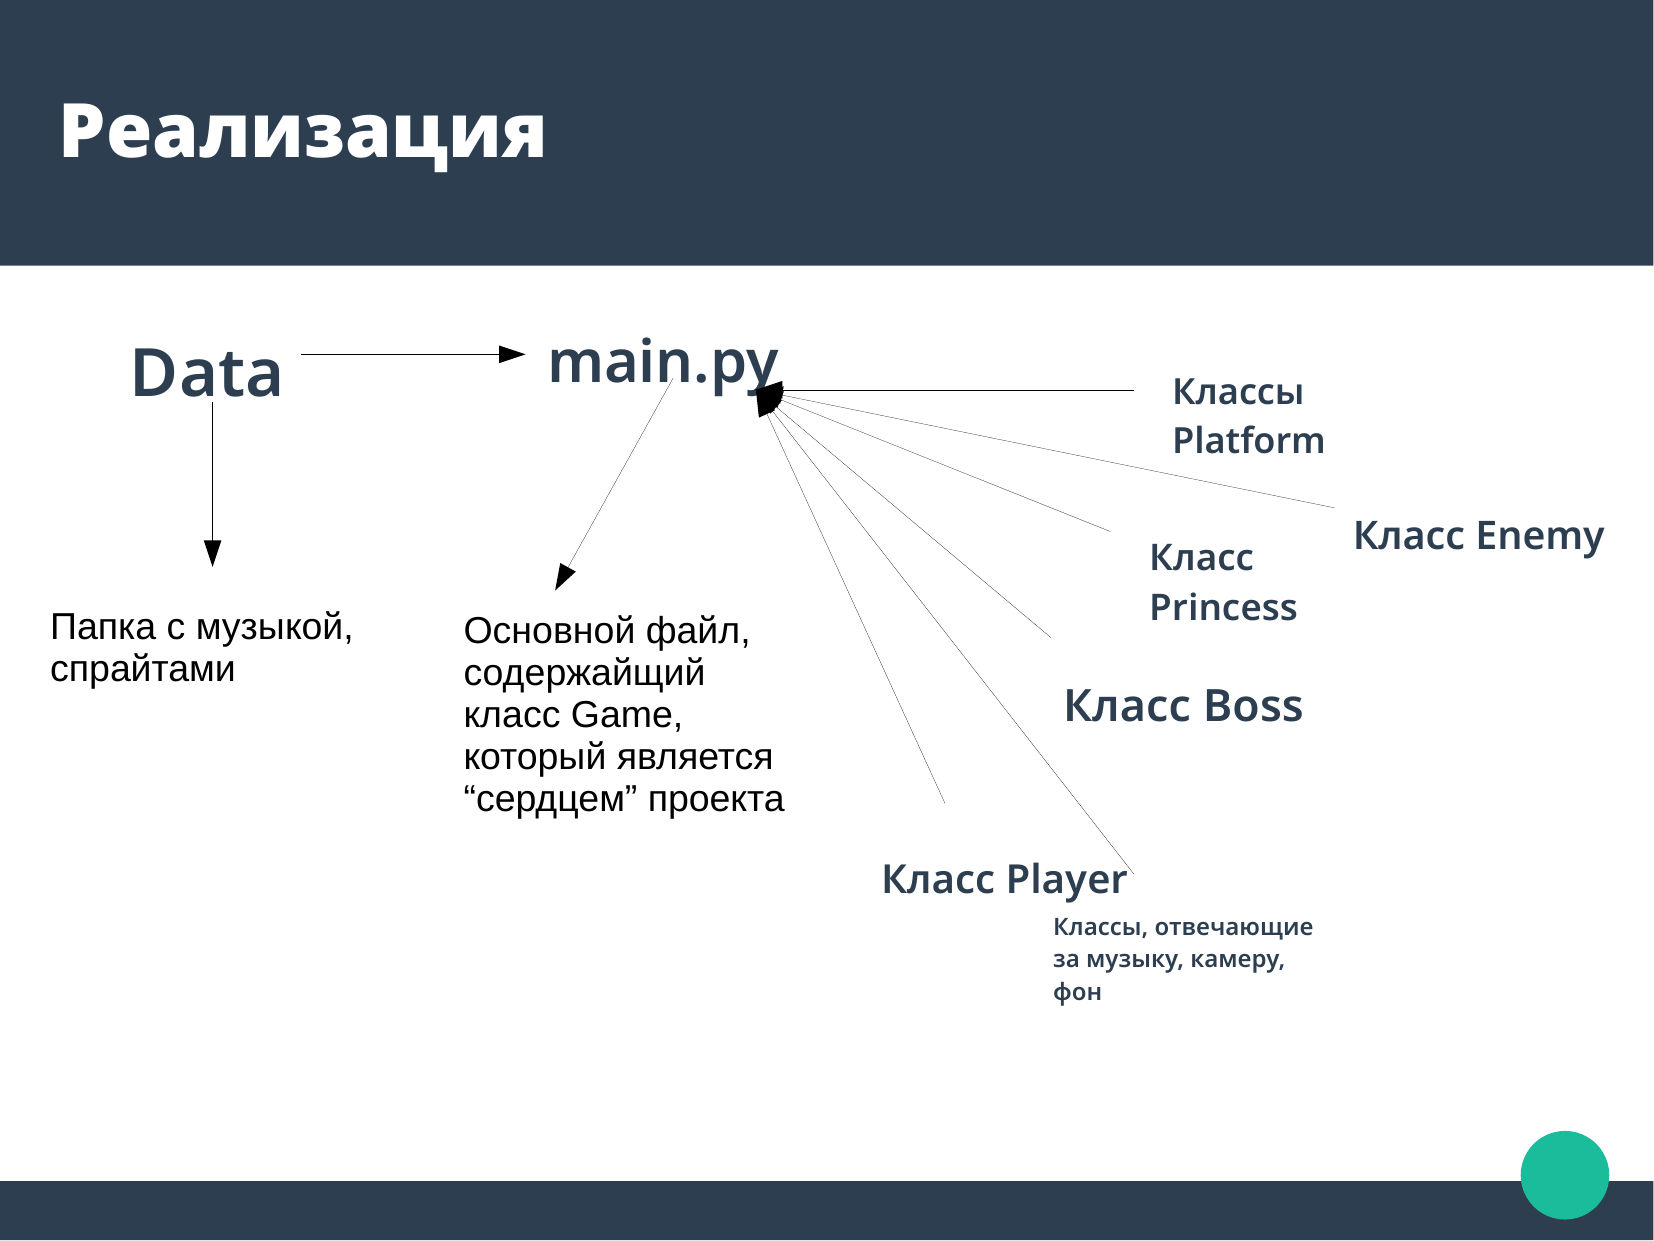

# Реализация
main.py
Data
Классы Platform
Класс Enemy
Класс Princess
Папка с музыкой, спрайтами
Основной файл, содержайщий класс Game, который является “сердцем” проекта
Класс Boss
Класс Player
Классы, отвечающие за музыку, камеру, фон